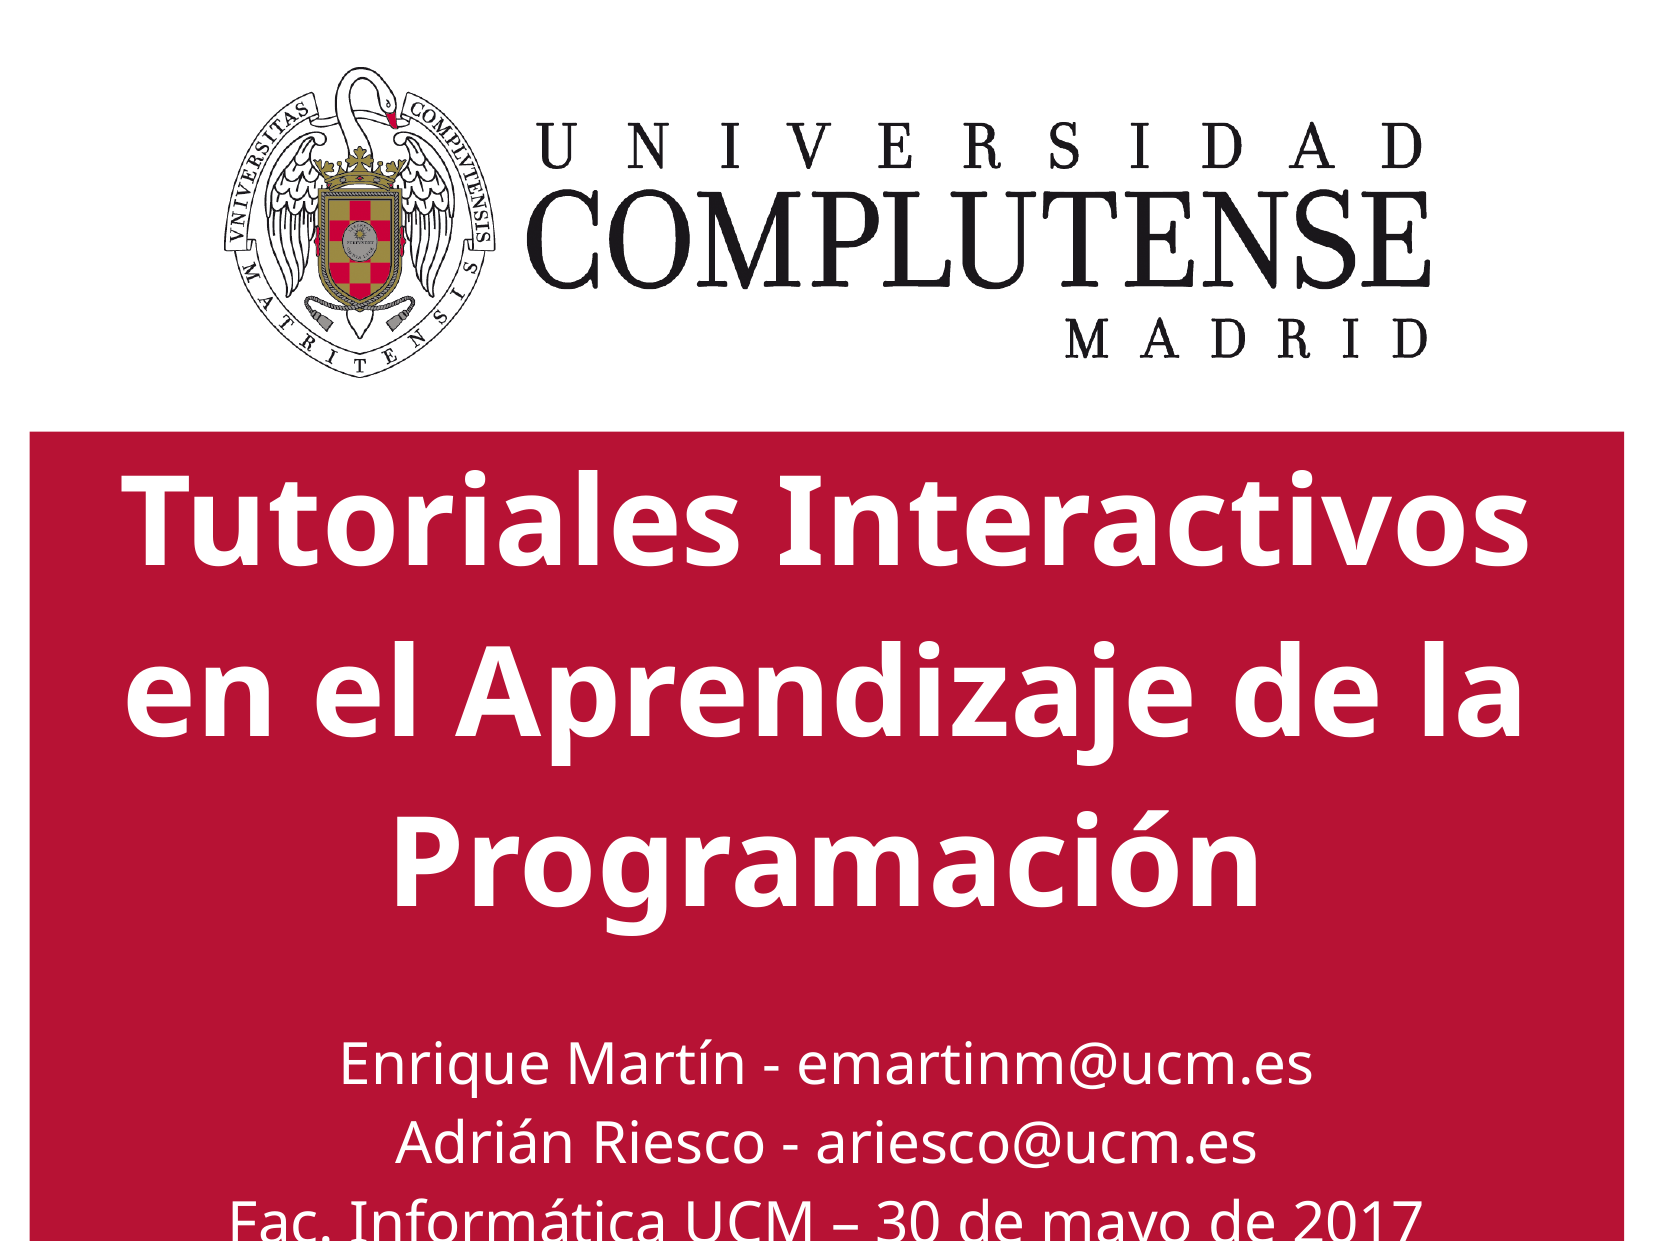

# Tutoriales Interactivos en el Aprendizaje de la Programación
Enrique Martín - emartinm@ucm.es
Adrián Riesco - ariesco@ucm.es
Fac. Informática UCM – 30 de mayo de 2017